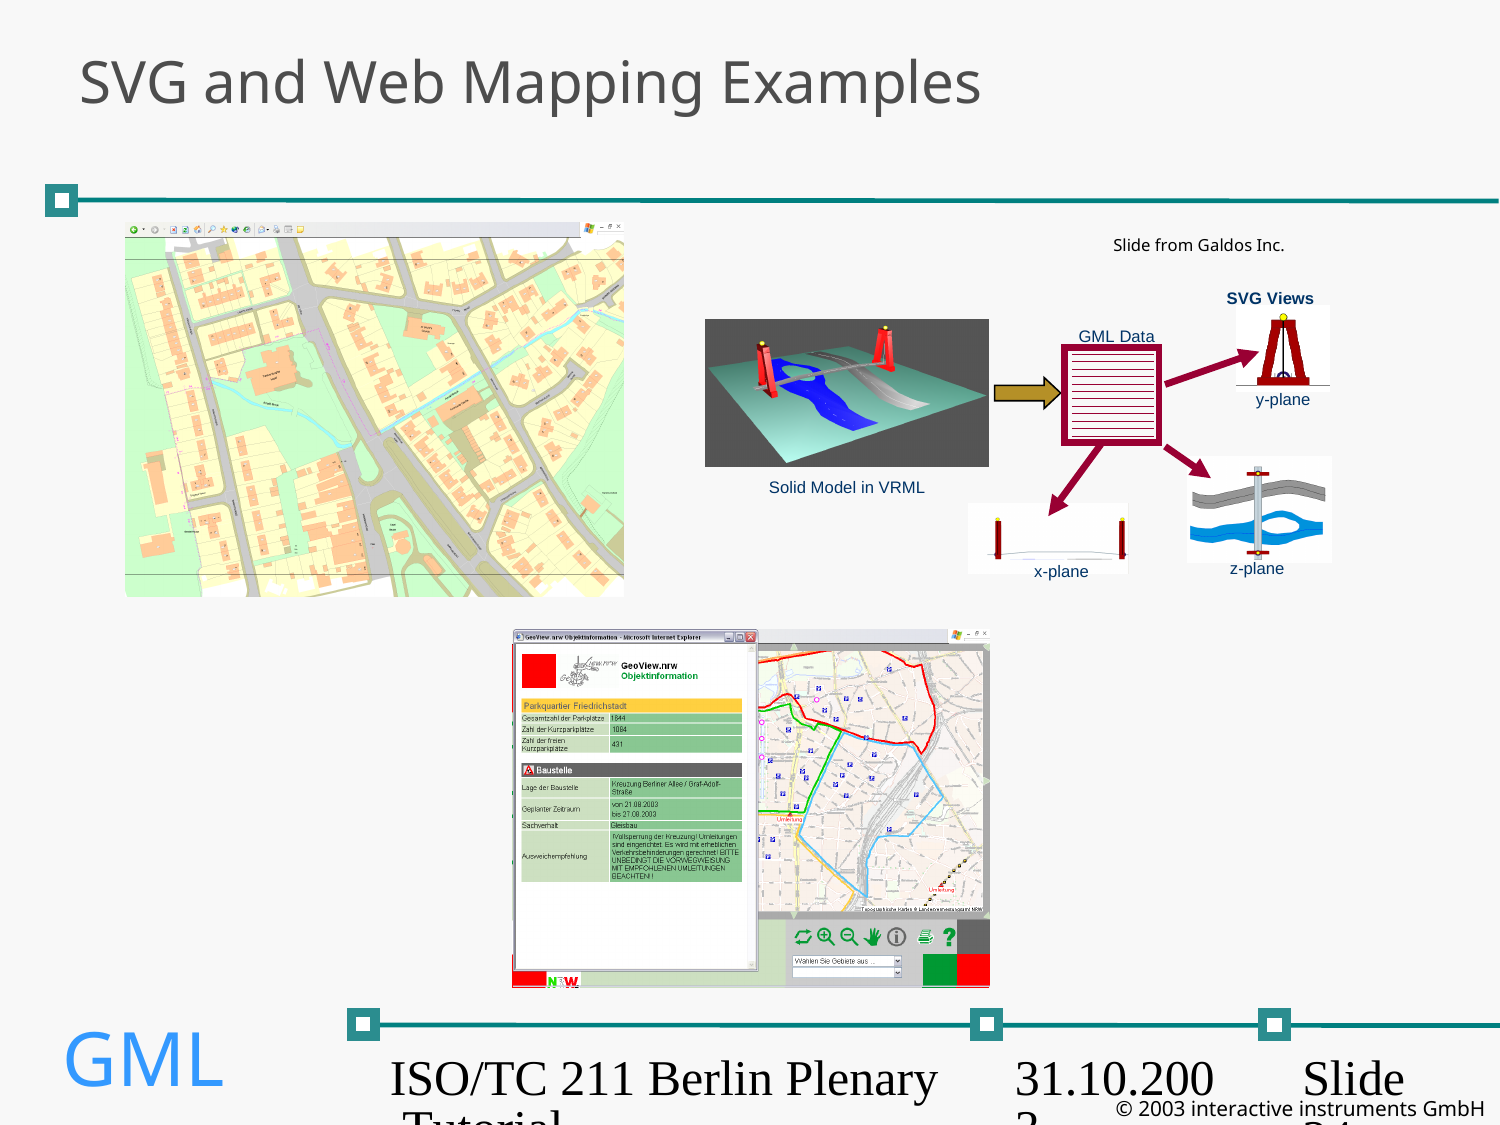

# SVG and Web Mapping Examples
Slide from Galdos Inc.
SVG Views
y-plane
GML Data
x-plane
z-plane
Solid Model in VRML
ISO/TC 211 Berlin Plenary Tutorial
31.10.2003
24